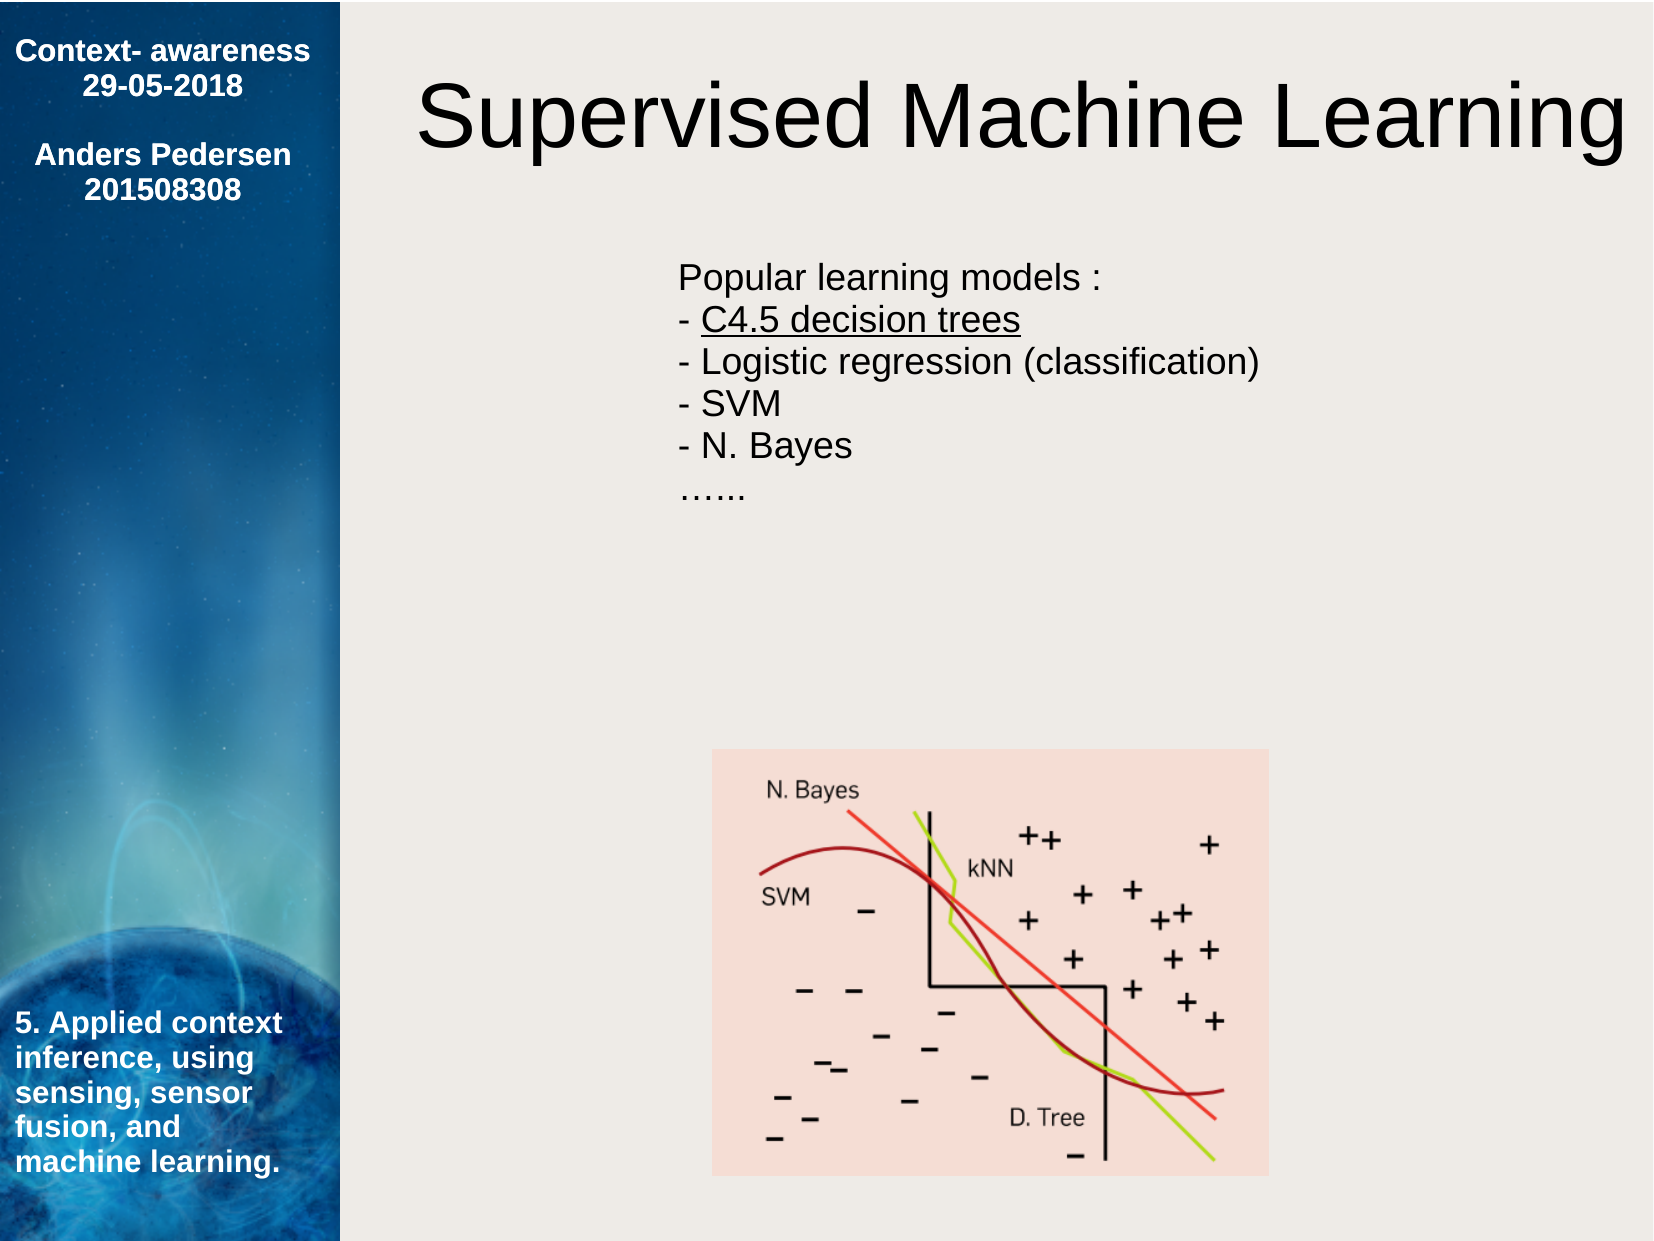

Context- awareness
29-05-2018
Anders Pedersen
201508308
Context- awareness
29-05-2018
Anders Pedersen
201508308
5. Applied context inference, using sensing, sensor fusion, and machine learning.
# Agenda
Supervised Machine Learning
Popular learning models :
- C4.5 decision trees
- Logistic regression (classification)
- SVM
- N. Bayes
…...